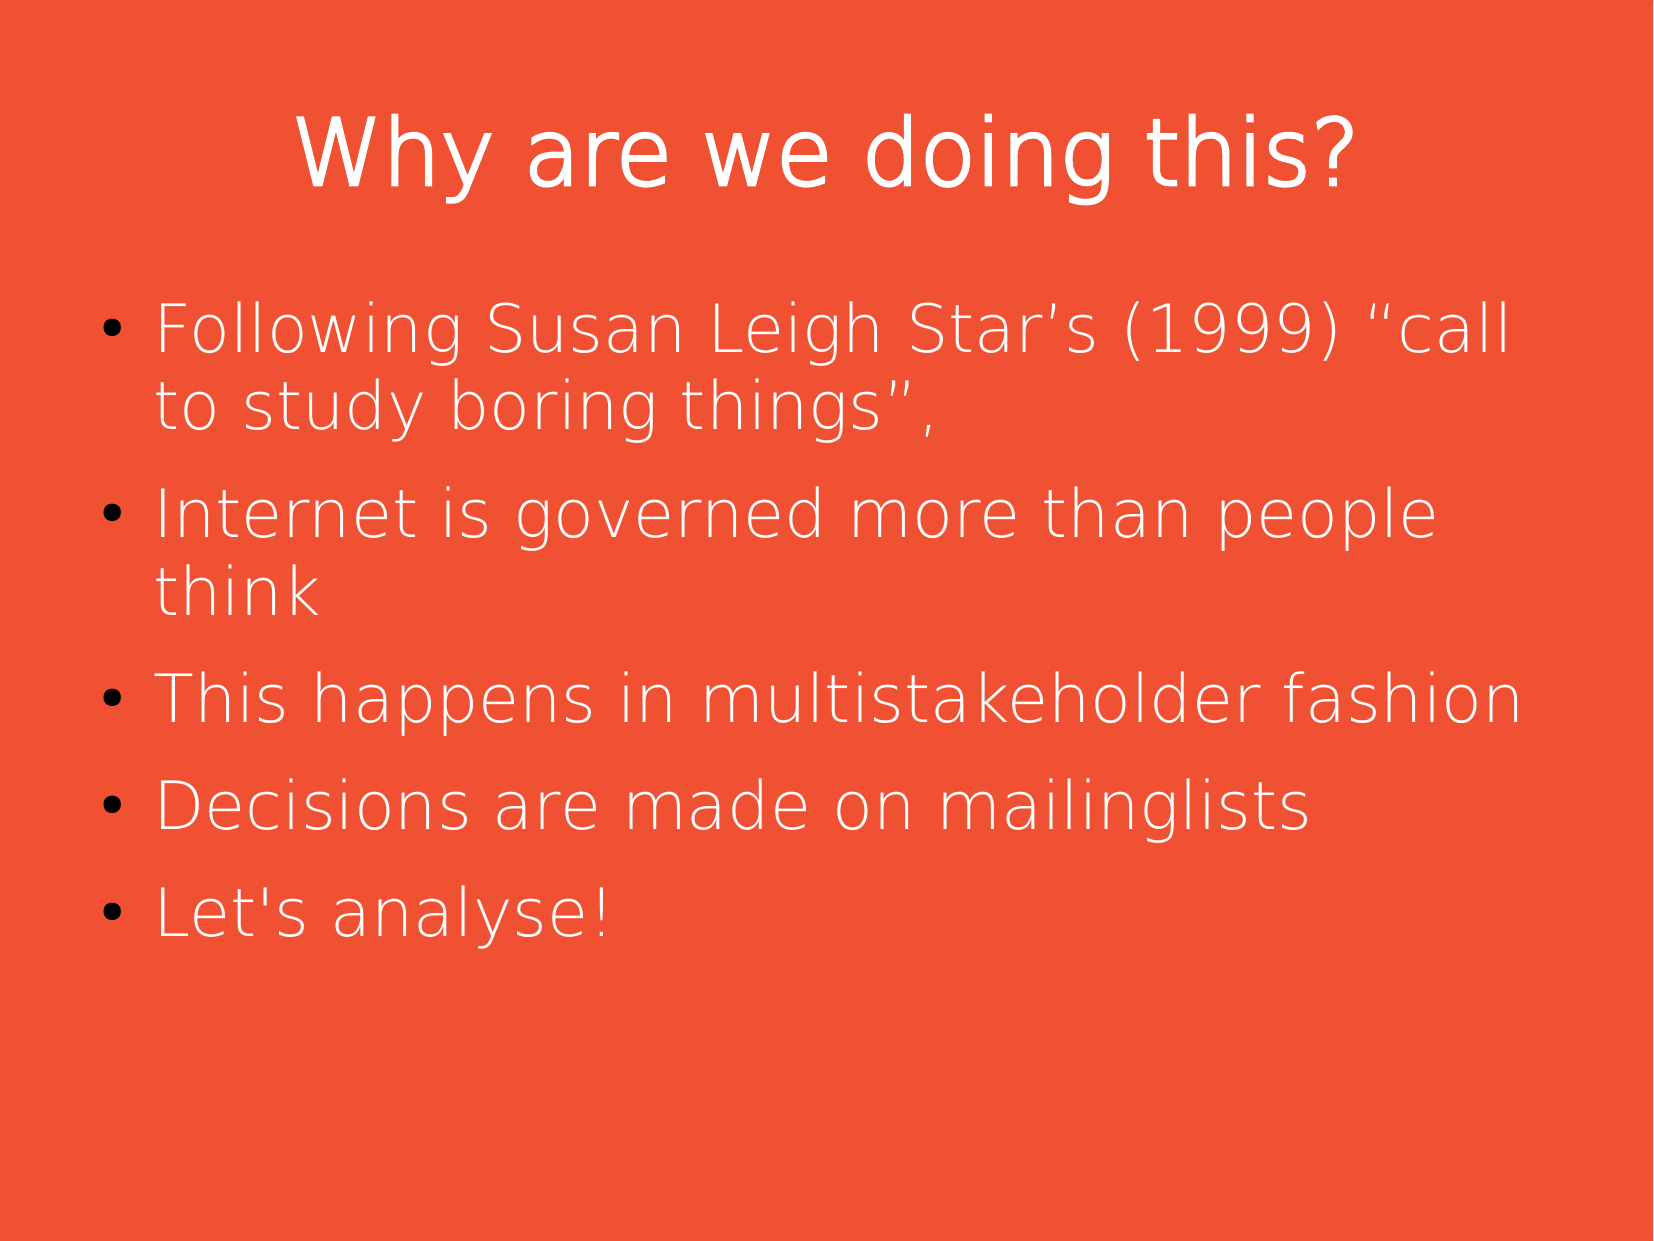

# Why are we doing this?
Following Susan Leigh Star’s (1999) “call to study boring things”,
Internet is governed more than people think
This happens in multistakeholder fashion
Decisions are made on mailinglists
Let's analyse!